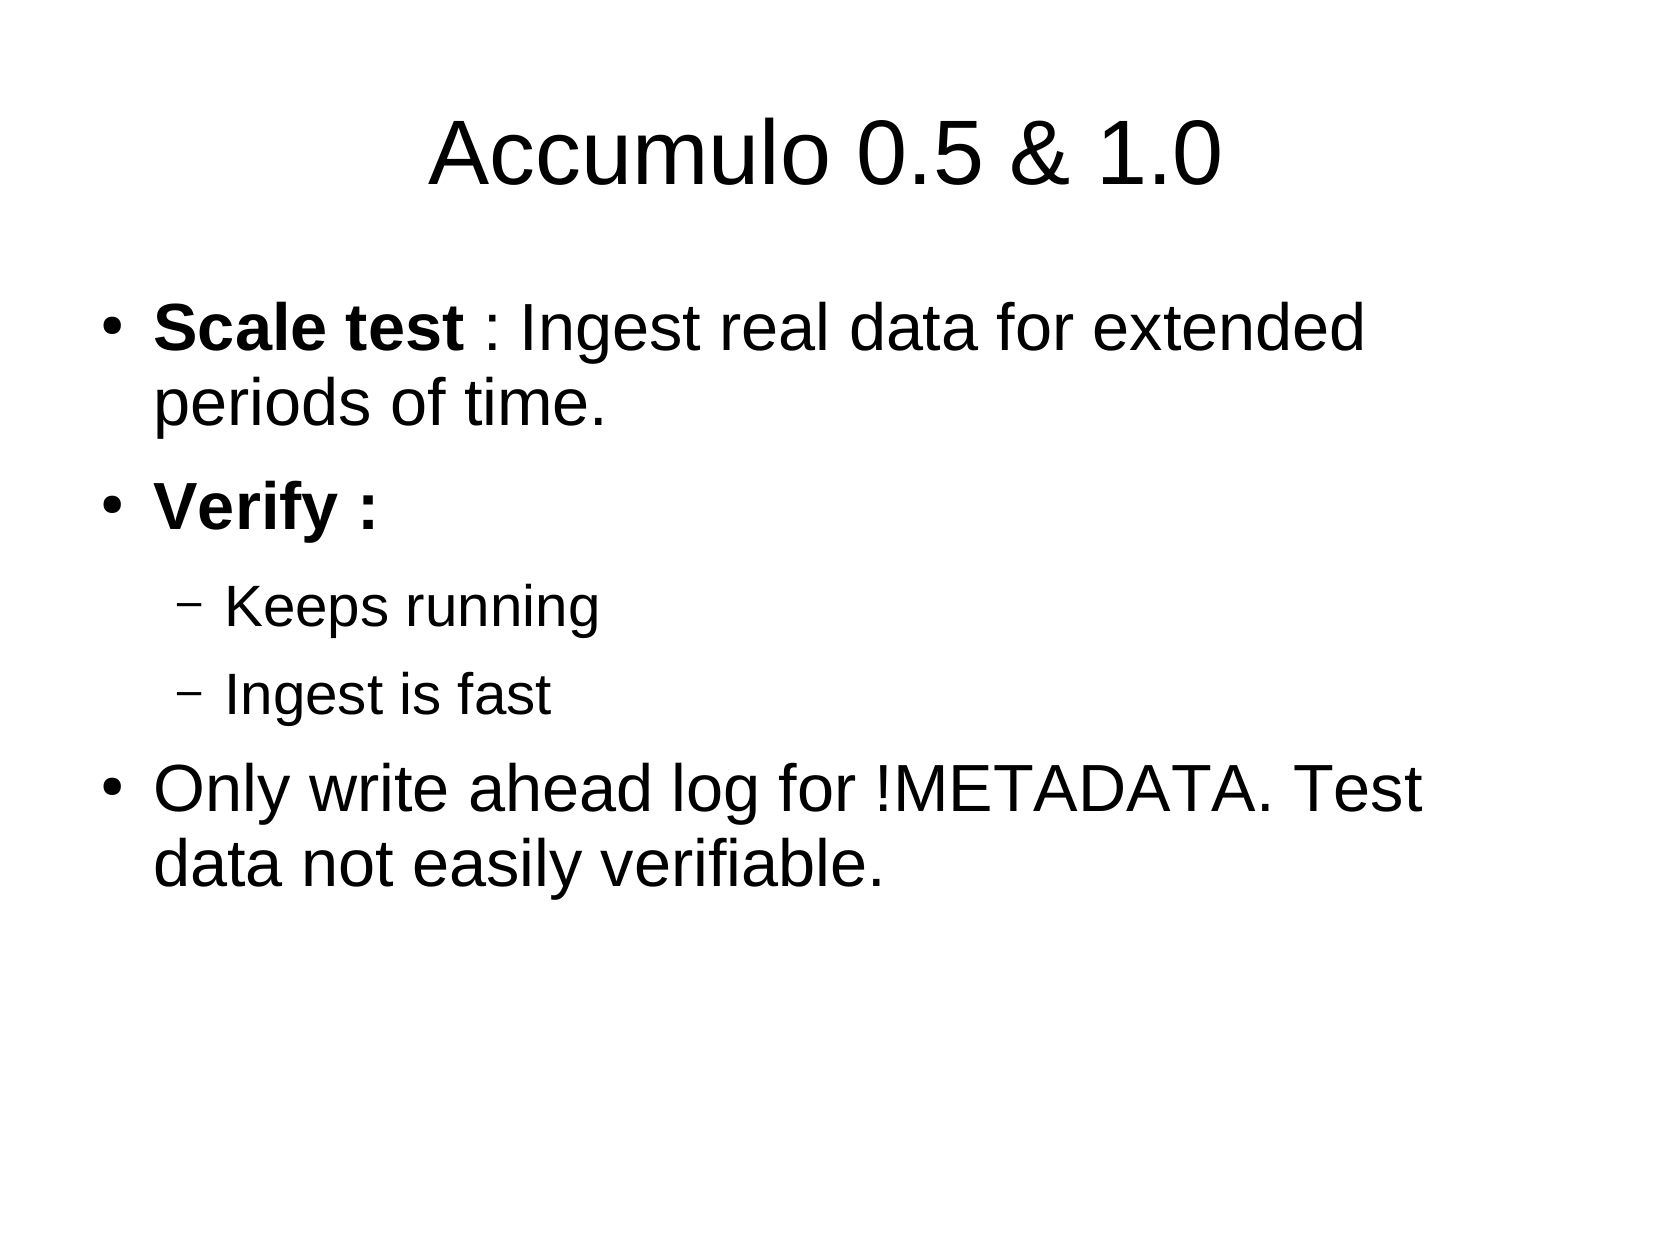

# Accumulo 0.5 & 1.0
Scale test : Ingest real data for extended periods of time.
Verify :
Keeps running
Ingest is fast
Only write ahead log for !METADATA. Test data not easily verifiable.